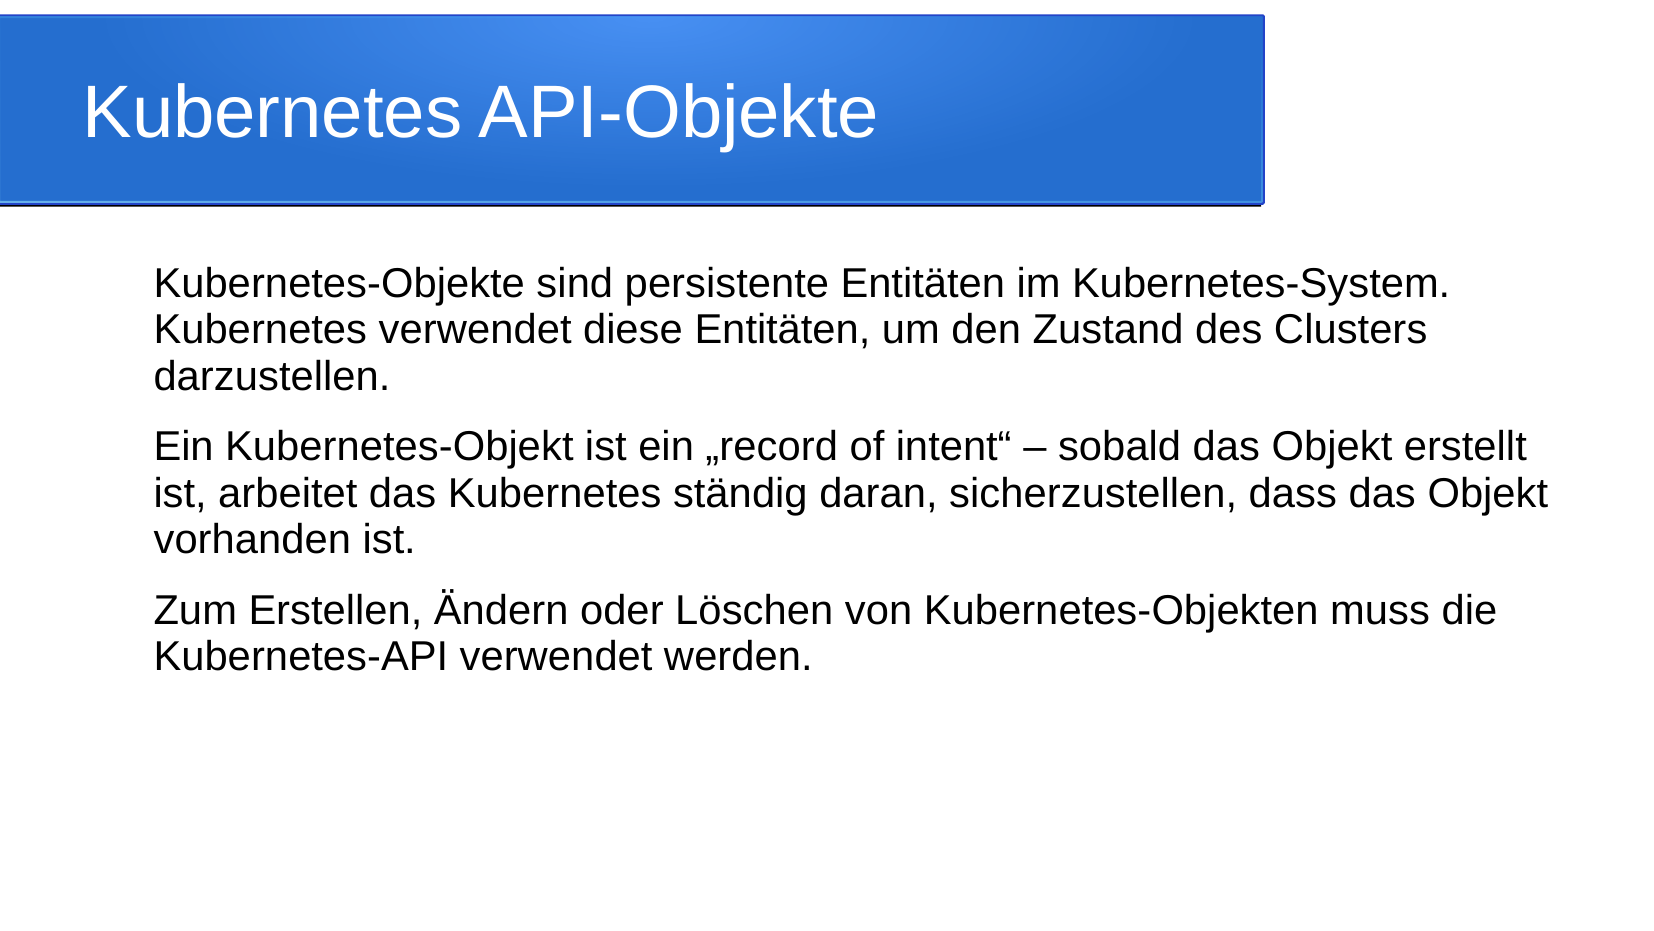

# Kubernetes API-Objekte
Kubernetes-Objekte sind persistente Entitäten im Kubernetes-System. Kubernetes verwendet diese Entitäten, um den Zustand des Clusters darzustellen.
Ein Kubernetes-Objekt ist ein „record of intent“ – sobald das Objekt erstellt ist, arbeitet das Kubernetes ständig daran, sicherzustellen, dass das Objekt vorhanden ist.
Zum Erstellen, Ändern oder Löschen von Kubernetes-Objekten muss die Kubernetes-API verwendet werden.